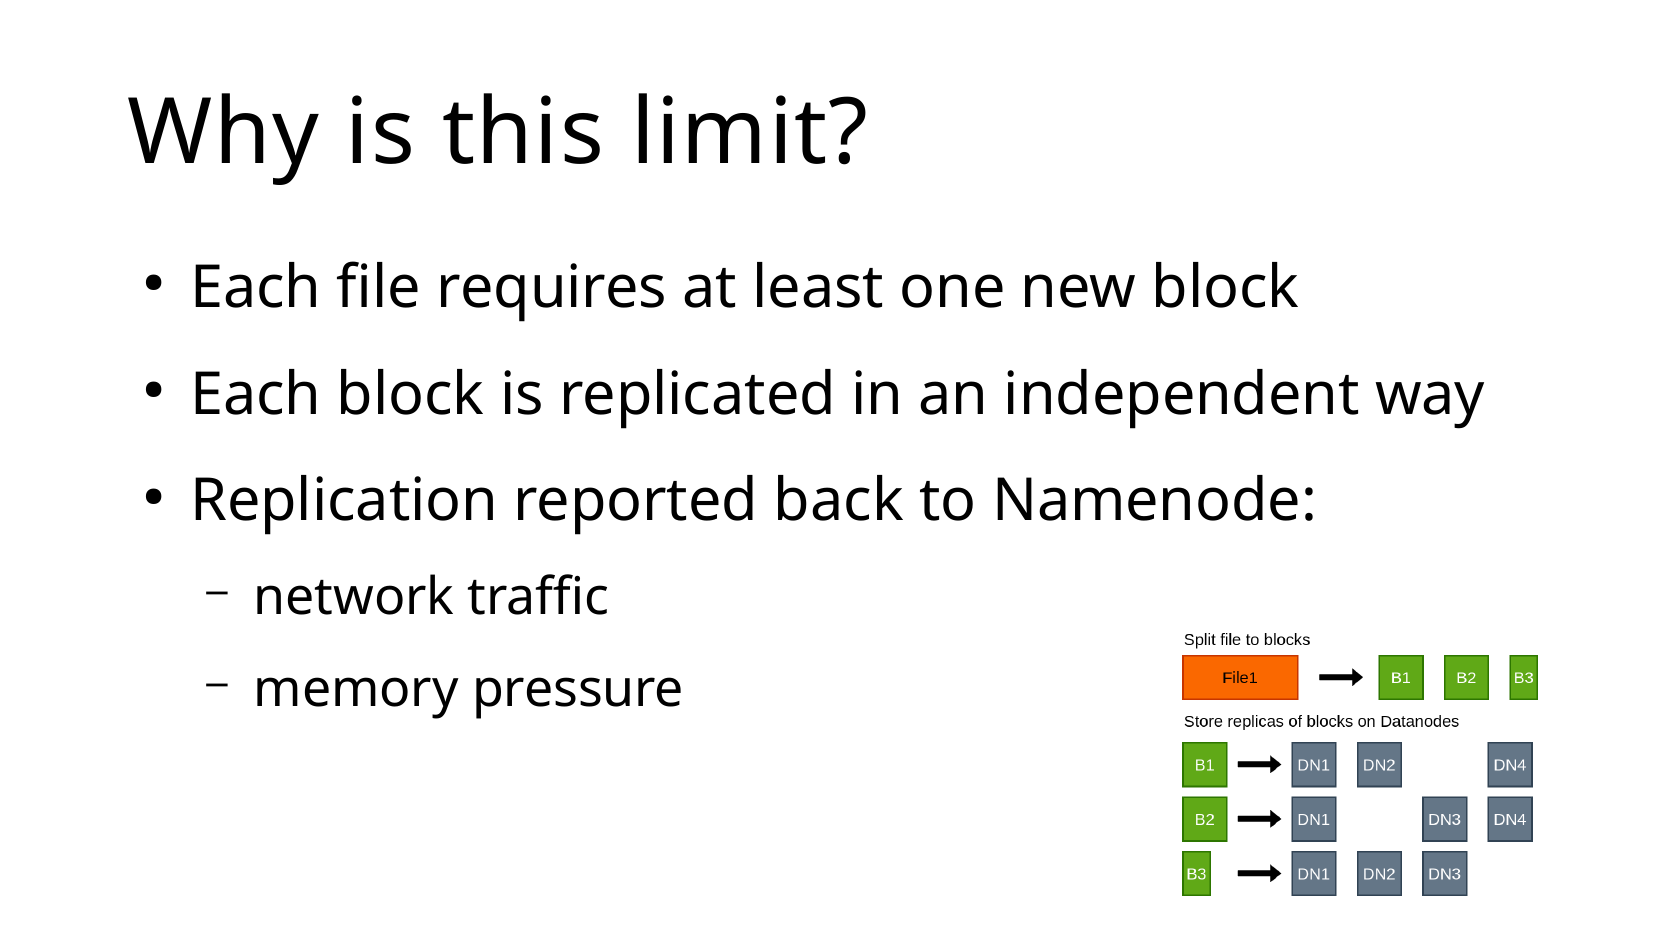

# Why is this limit?
Each file requires at least one new block
Each block is replicated in an independent way
Replication reported back to Namenode:
network traffic
memory pressure